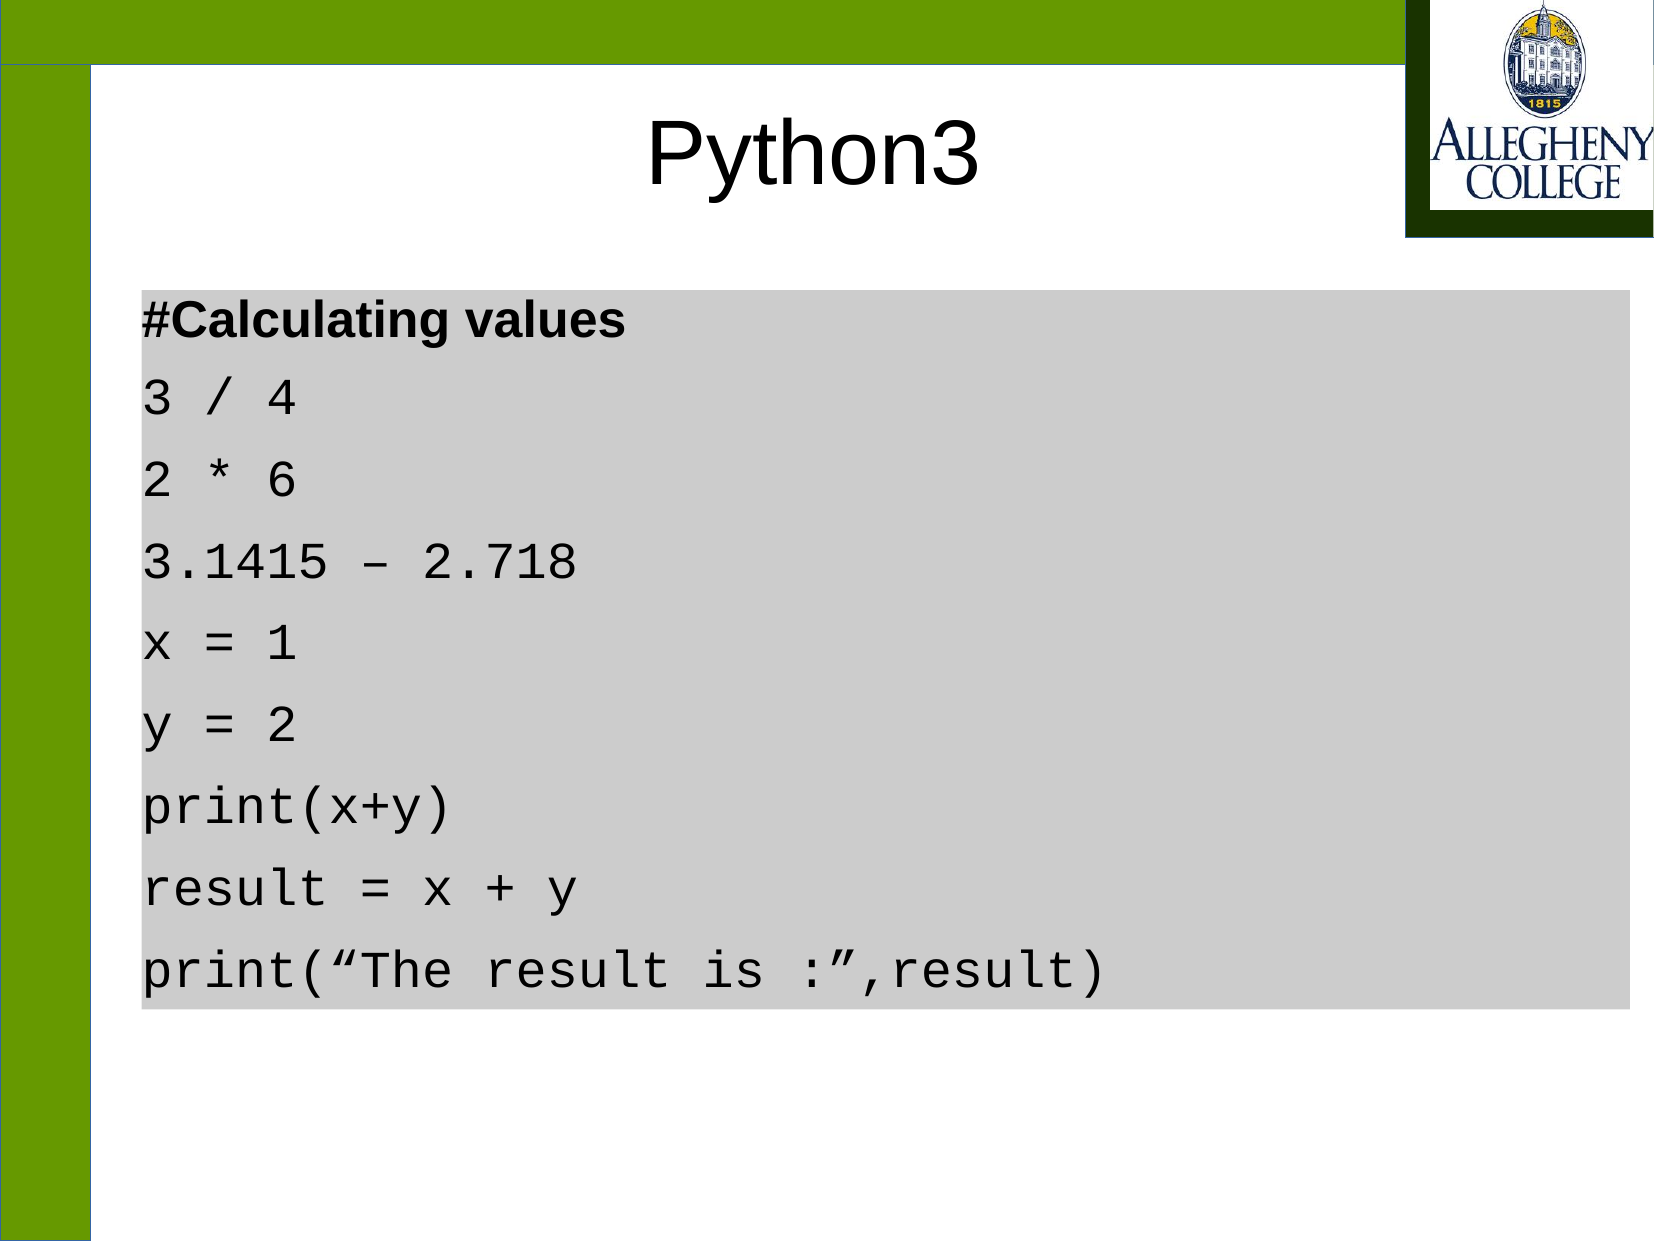

# Python3
#Calculating values
3 / 4
2 * 6
3.1415 – 2.718
x = 1
y = 2
print(x+y)
result = x + y
print(“The result is :”,result)